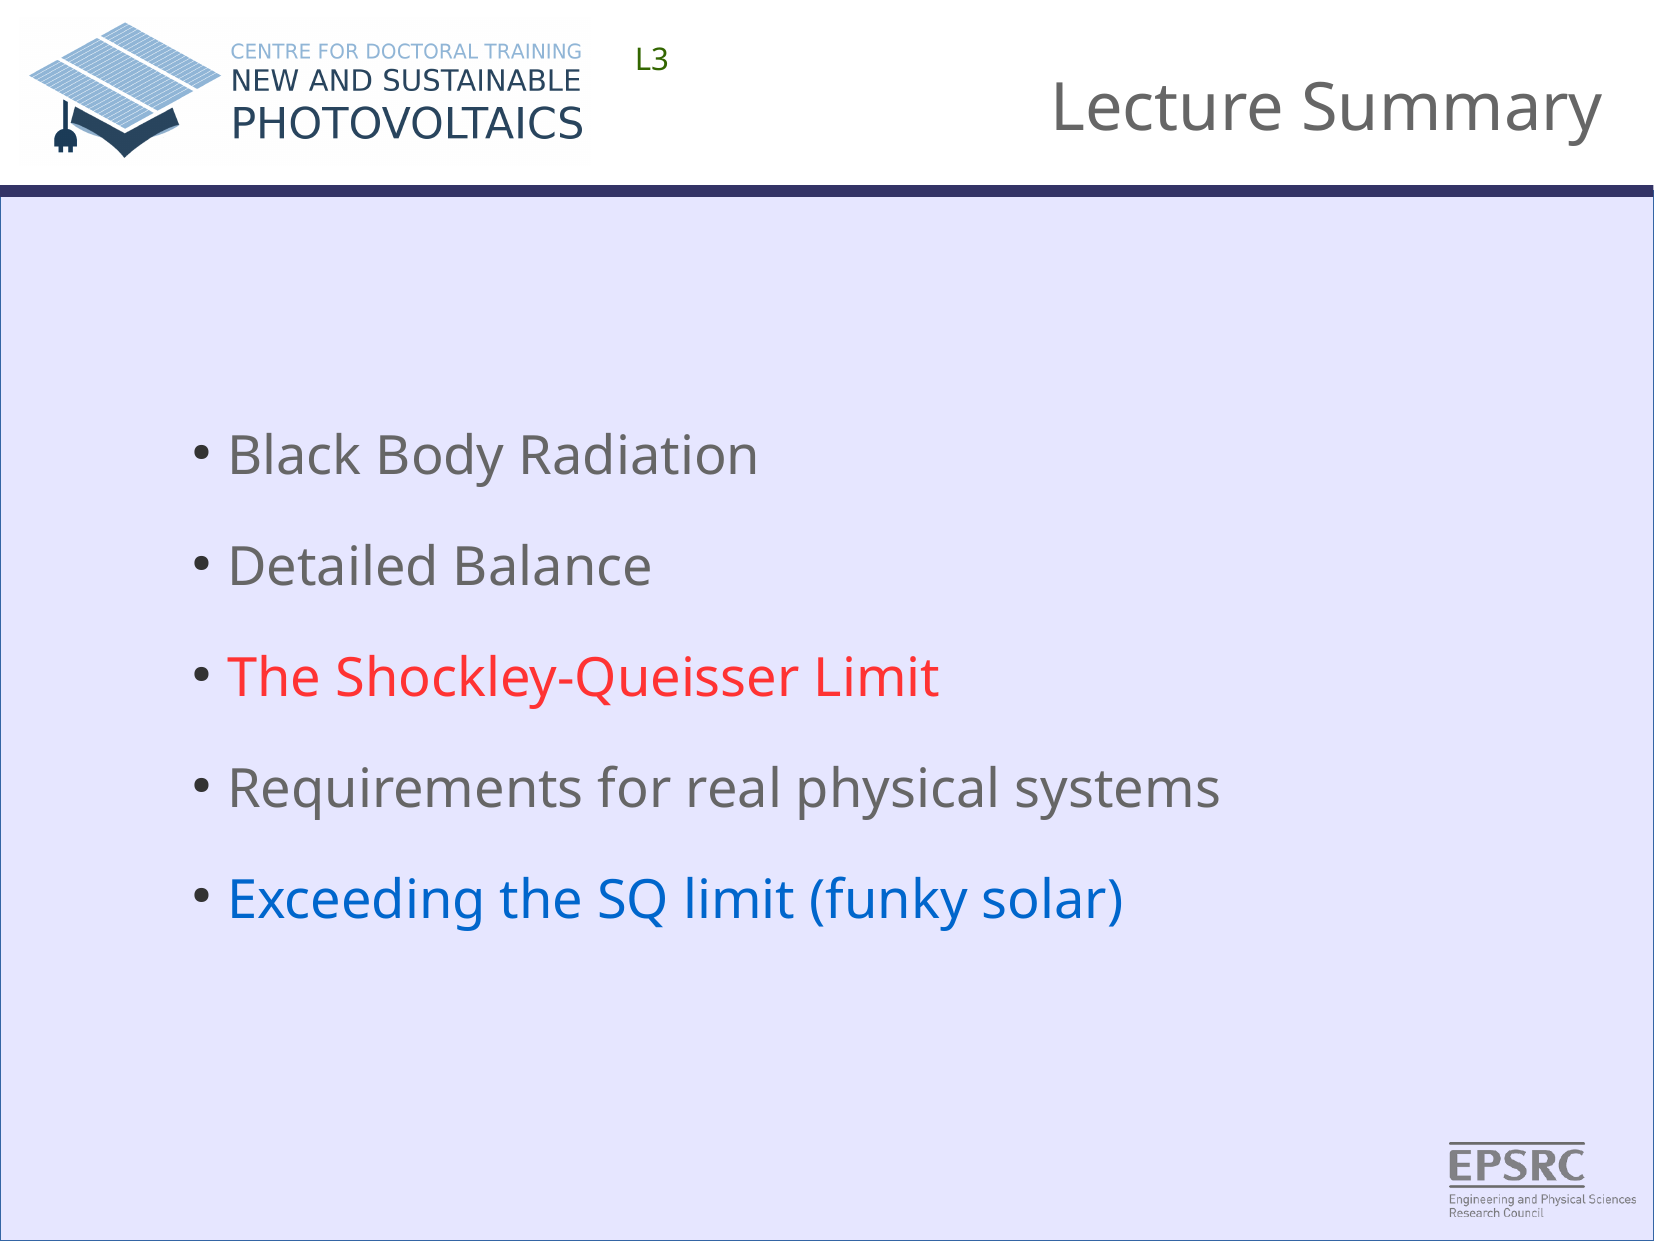

L3
Lecture Summary
Black Body Radiation
Detailed Balance
The Shockley-Queisser Limit
Requirements for real physical systems
Exceeding the SQ limit (funky solar)